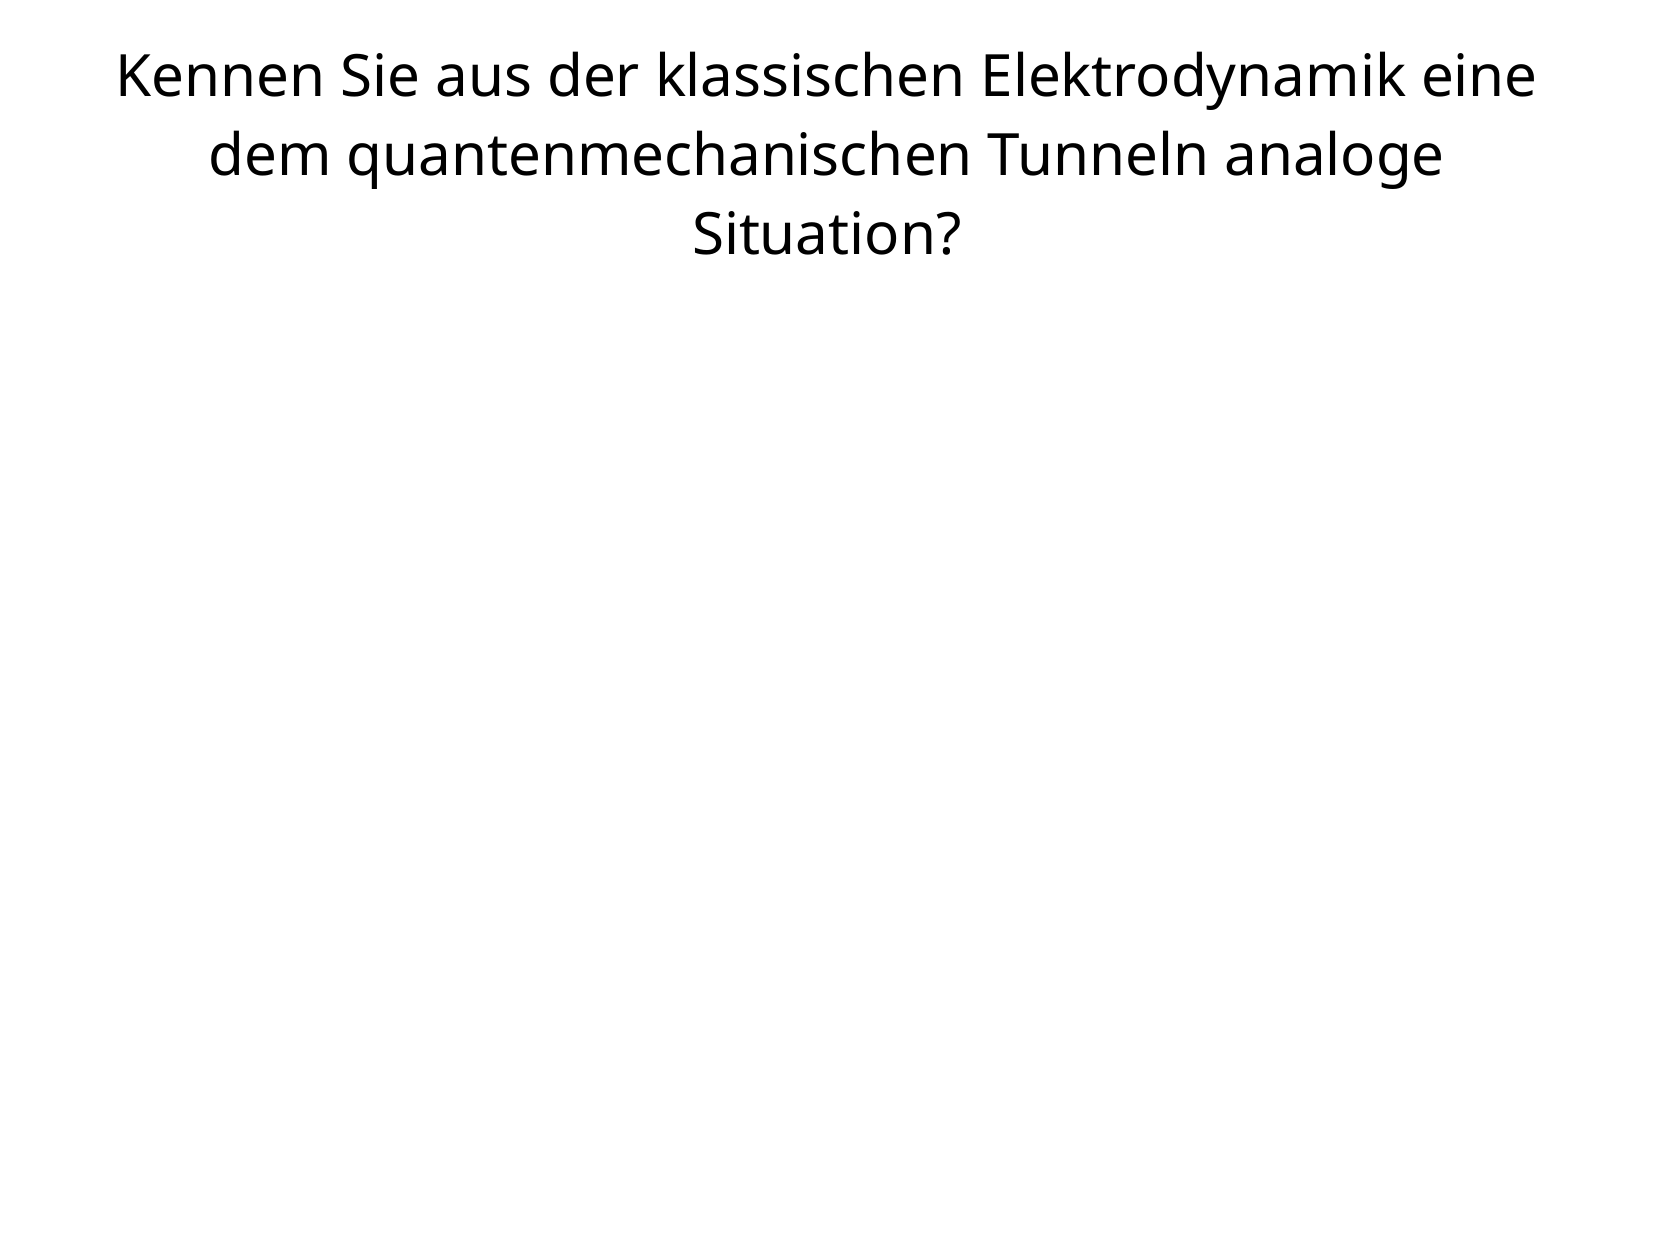

# Kennen Sie aus der klassischen Elektrodynamik eine dem quantenmechanischen Tunneln analoge Situation?